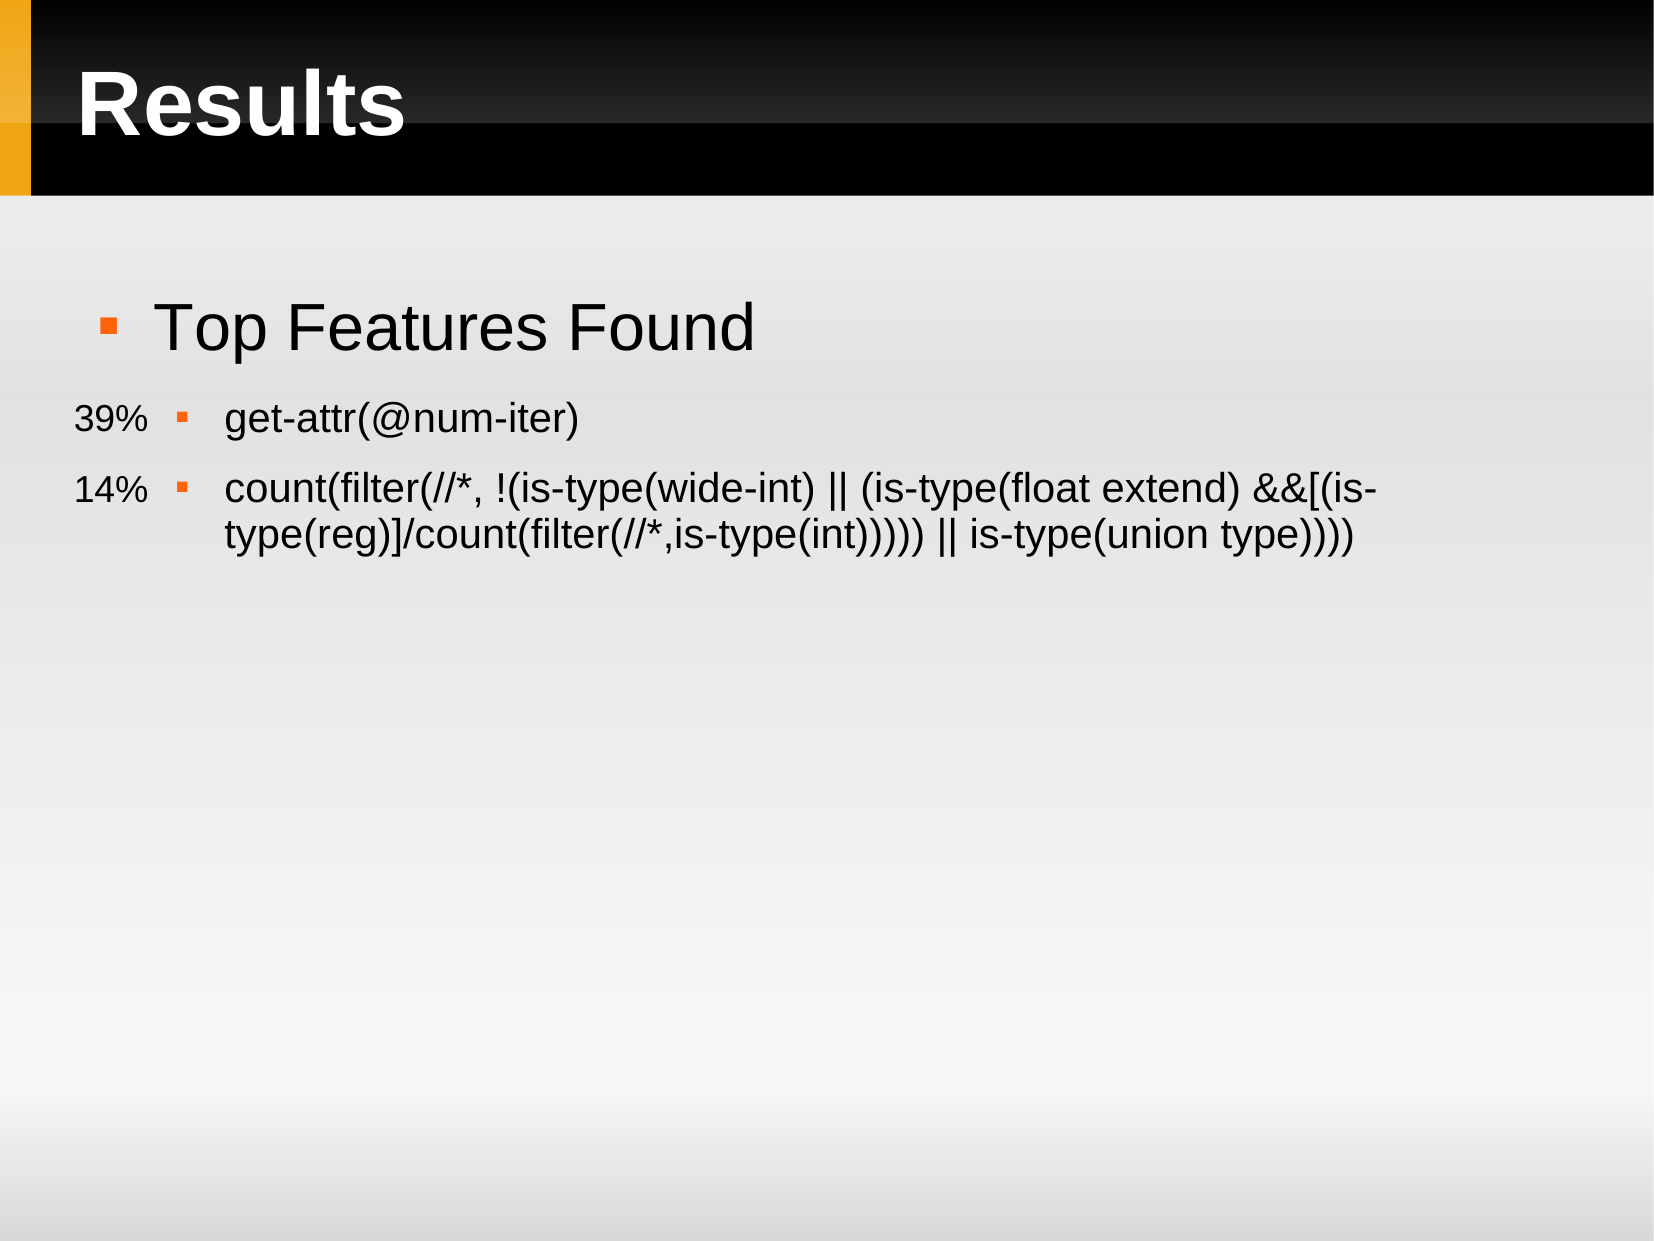

# Results
Top Features Found
get-attr(@num-iter)
count(filter(//*, !(is-type(wide-int) || (is-type(float extend) &&[(is-type(reg)]/count(filter(//*,is-type(int))))) || is-type(union type))))
39%
14%